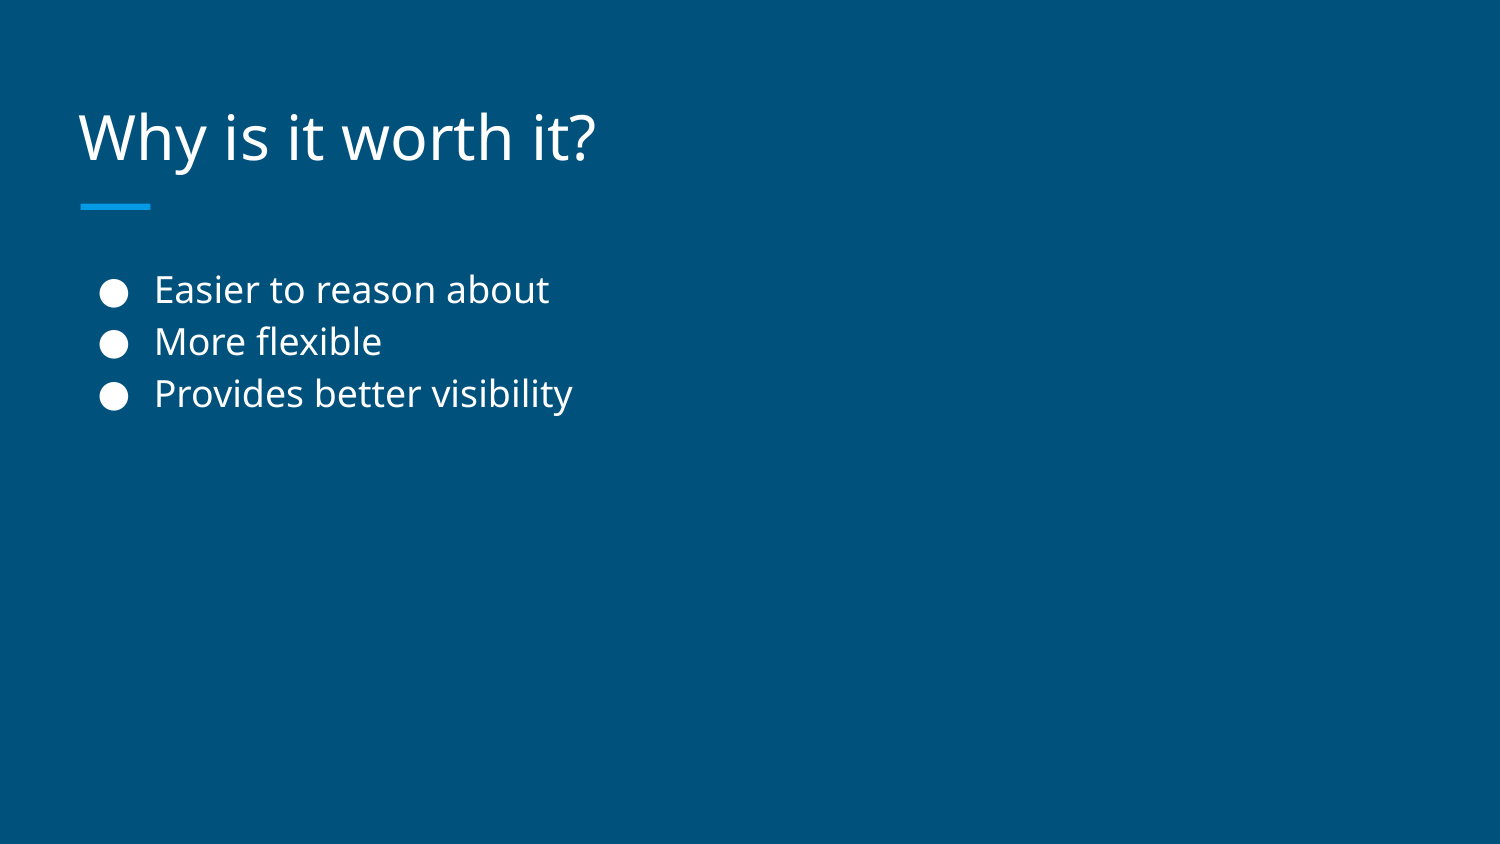

# Why is it worth it?
Easier to reason about
More flexible
Provides better visibility